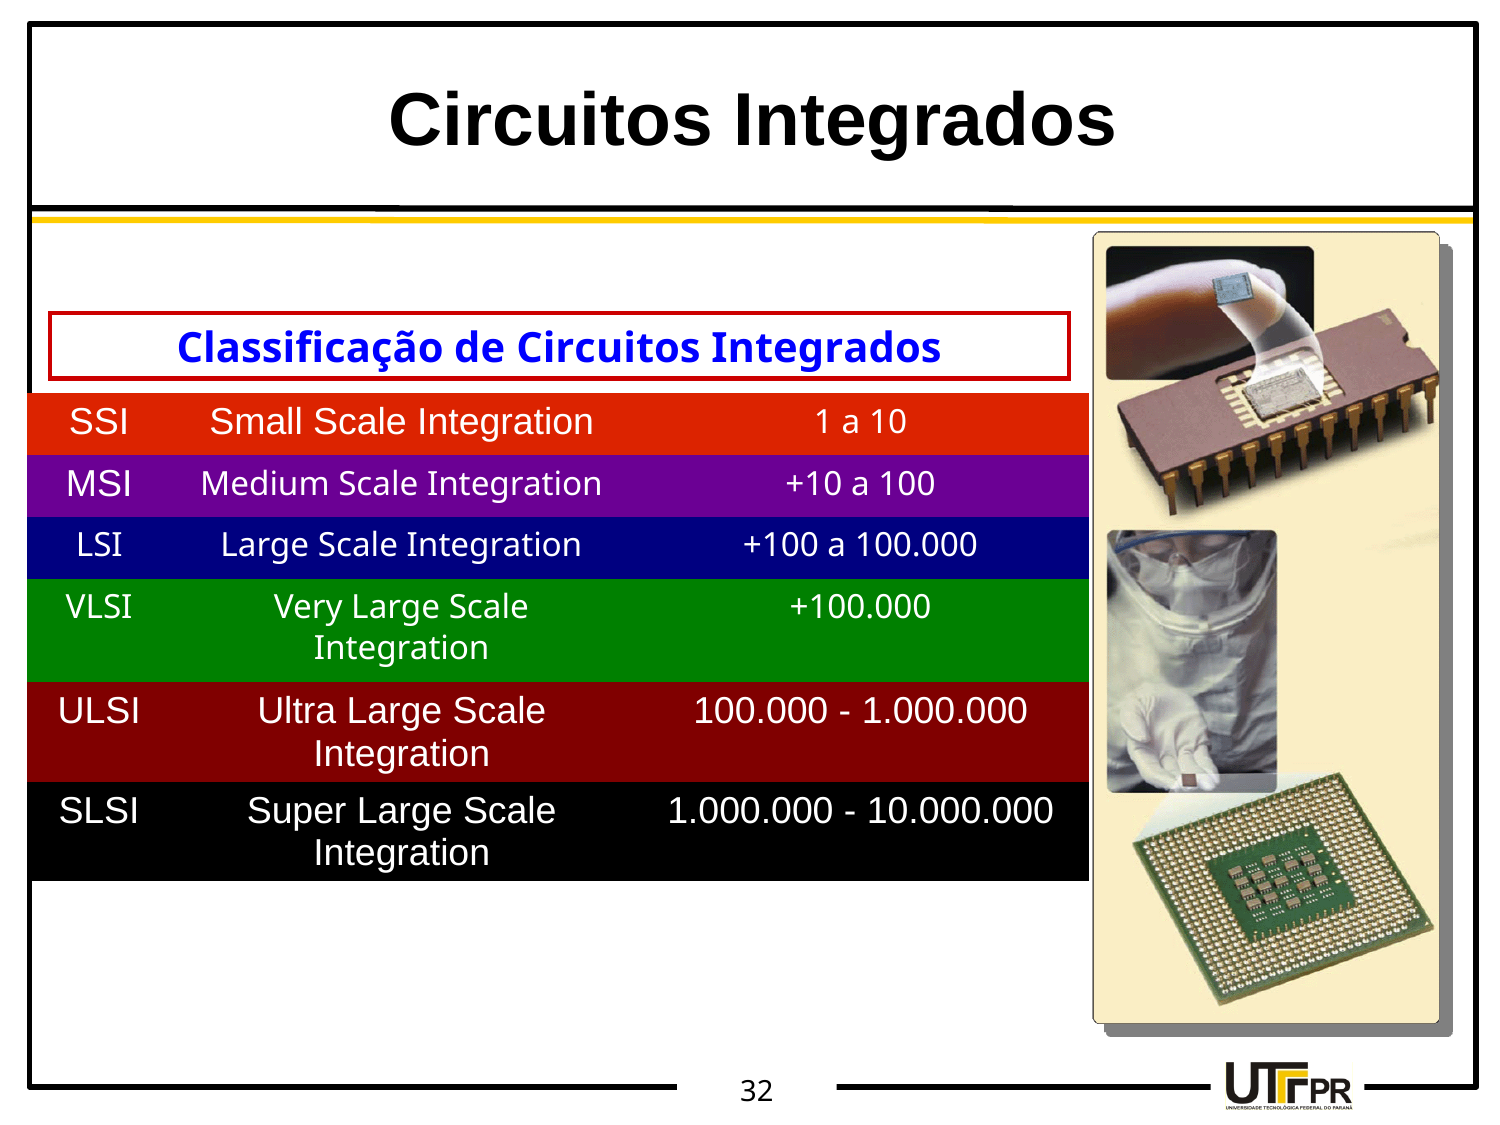

# Circuitos Integrados
Classificação de Circuitos Integrados
| SSI | Small Scale Integration | 1 a 10 |
| --- | --- | --- |
| MSI | Medium Scale Integration | +10 a 100 |
| LSI | Large Scale Integration | +100 a 100.000 |
| VLSI | Very Large Scale Integration | +100.000 |
| ULSI | Ultra Large Scale Integration | 100.000 - 1.000.000 |
| SLSI | Super Large Scale Integration | 1.000.000 - 10.000.000 |